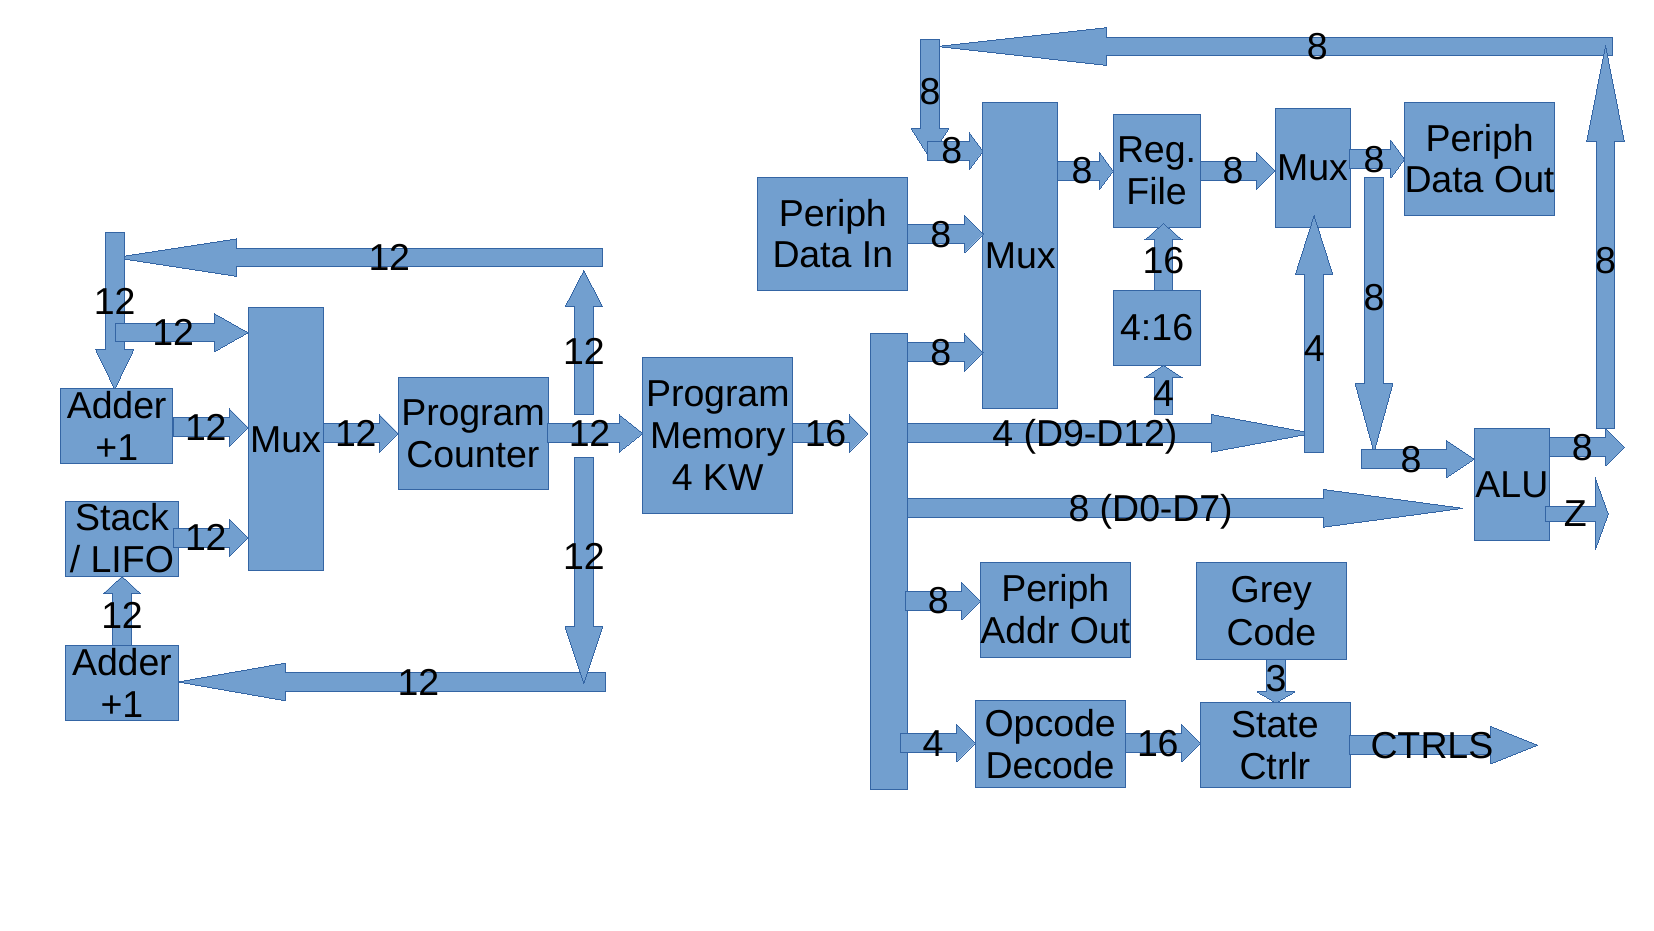

8
8
8
Mux
Periph
Data Out
Mux
Reg.
File
8
8
8
8
Periph
Data In
8
8
4
16
12
12
12
4:16
Mux
12
8
Program
Memory
4 KW
4
Program
Counter
Adder
+1
12
12
12
16
4 (D9-D12)
ALU
8
8
12
Z
8 (D0-D7)
Stack
/ LIFO
12
Periph
Addr Out
Grey
Code
12
8
Adder
+1
3
12
Opcode
Decode
State
Ctrlr
4
16
CTRLS